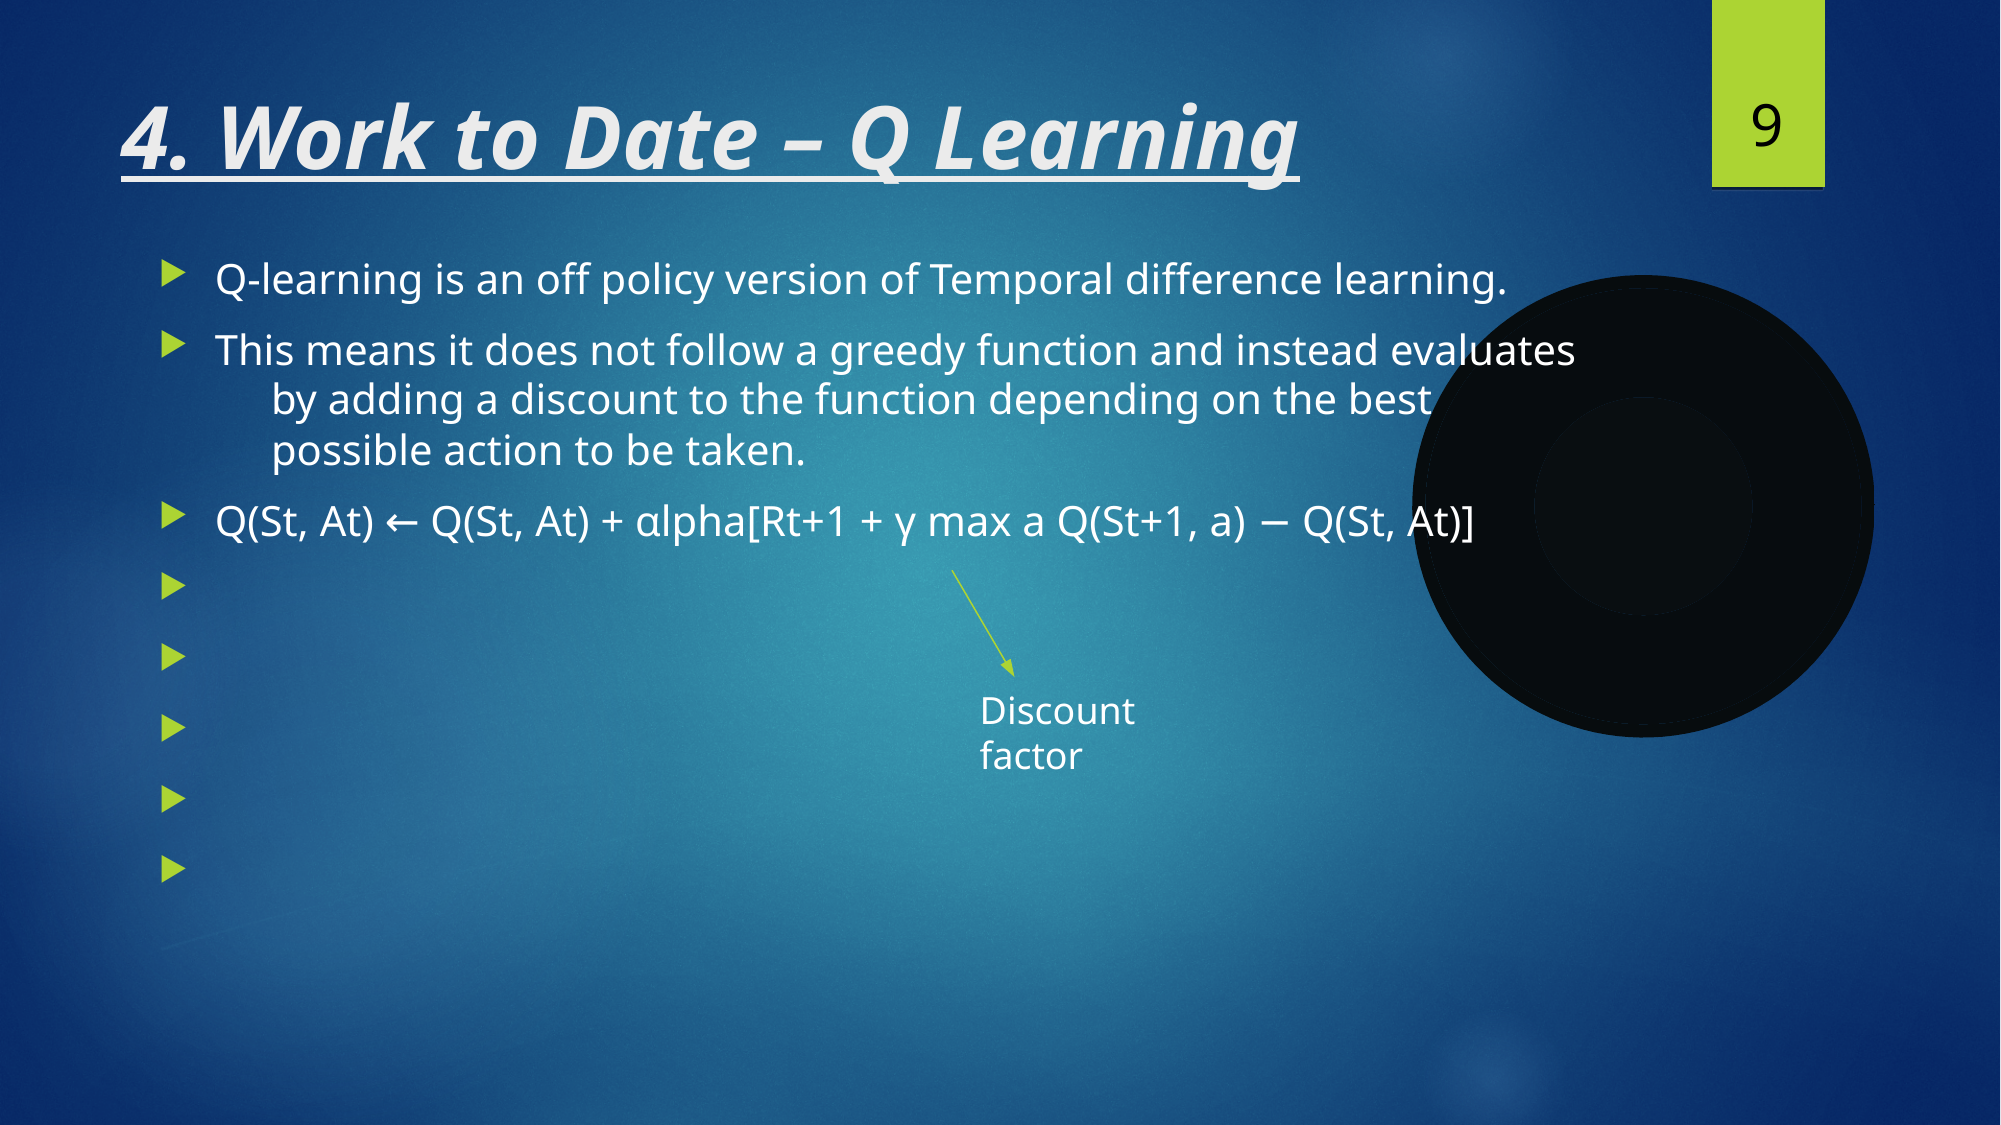

# 4. Work to Date – Q Learning
Q-learning is an off policy version of Temporal difference learning.
This means it does not follow a greedy function and instead evaluates by adding a discount to the function depending on the best possible action to be taken.
Q(St, At) ← Q(St, At) + αlpha[Rt+1 + γ max a Q(St+1, a) − Q(St, At)]
Discount factor